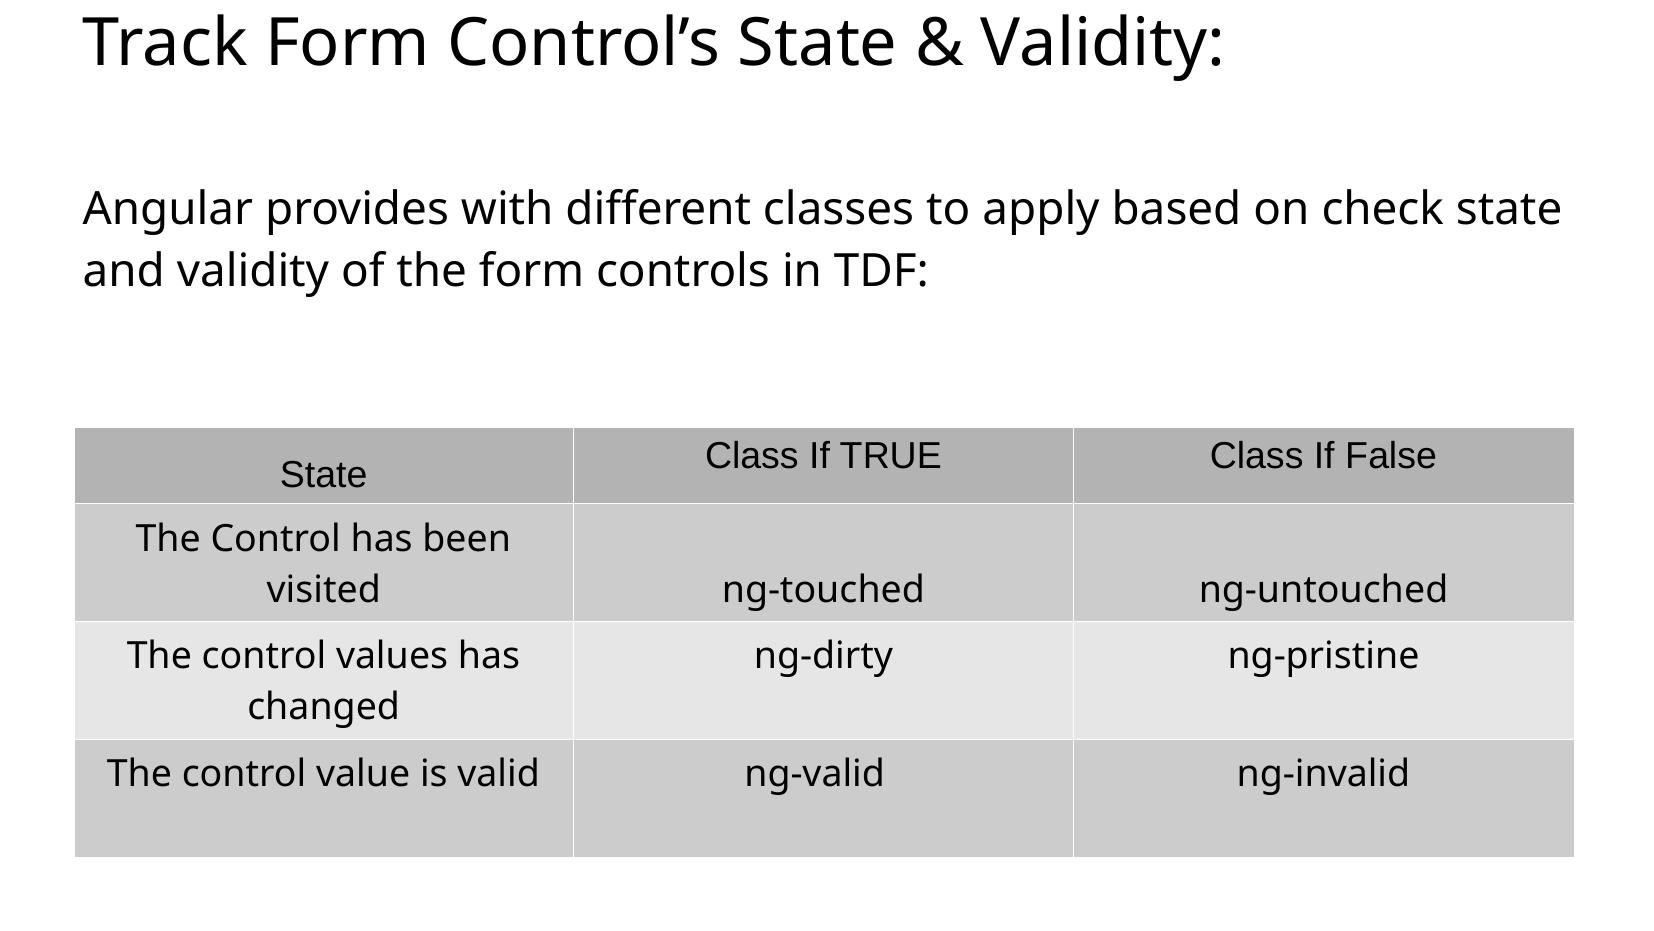

# Track Form Control’s State & Validity: Angular provides with different classes to apply based on check state and validity of the form controls in TDF:
| State | Class If TRUE | Class If False |
| --- | --- | --- |
| The Control has been visited | ng-touched | ng-untouched |
| The control values has changed | ng-dirty | ng-pristine |
| The control value is valid | ng-valid | ng-invalid |